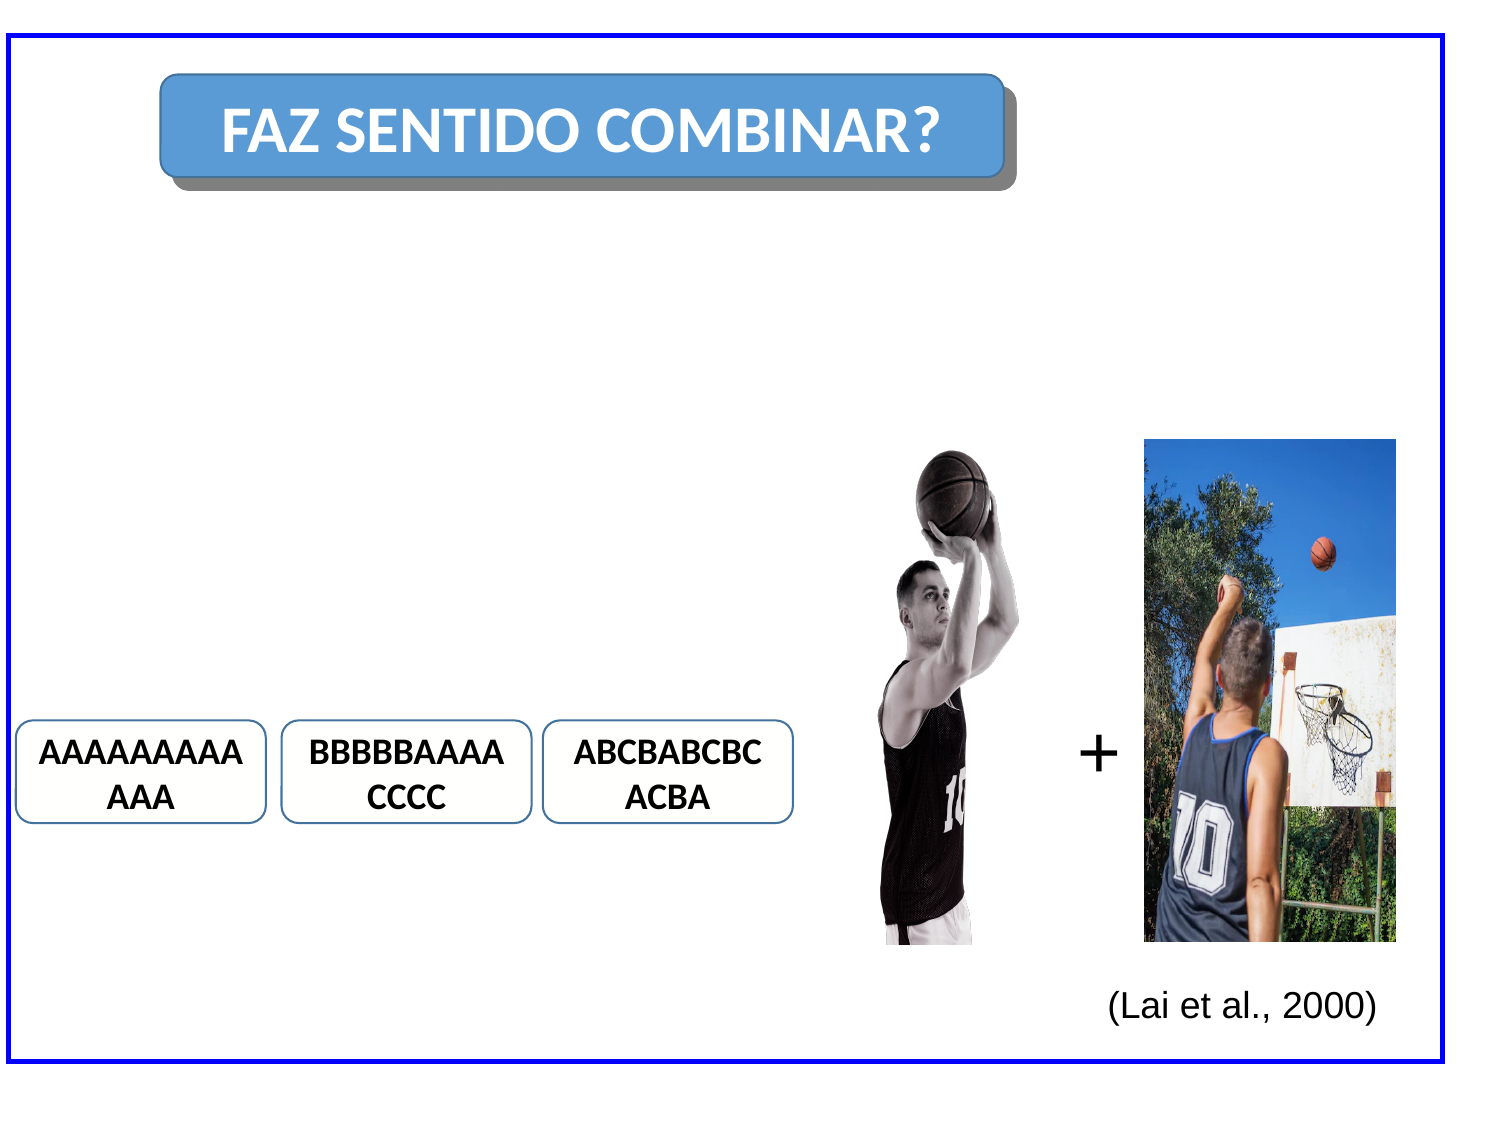

FAZ SENTIDO COMBINAR?
+
AAAAAAAAAAAA
BBBBBAAAACCCC
ABCBABCBCACBA
(Lai et al., 2000)